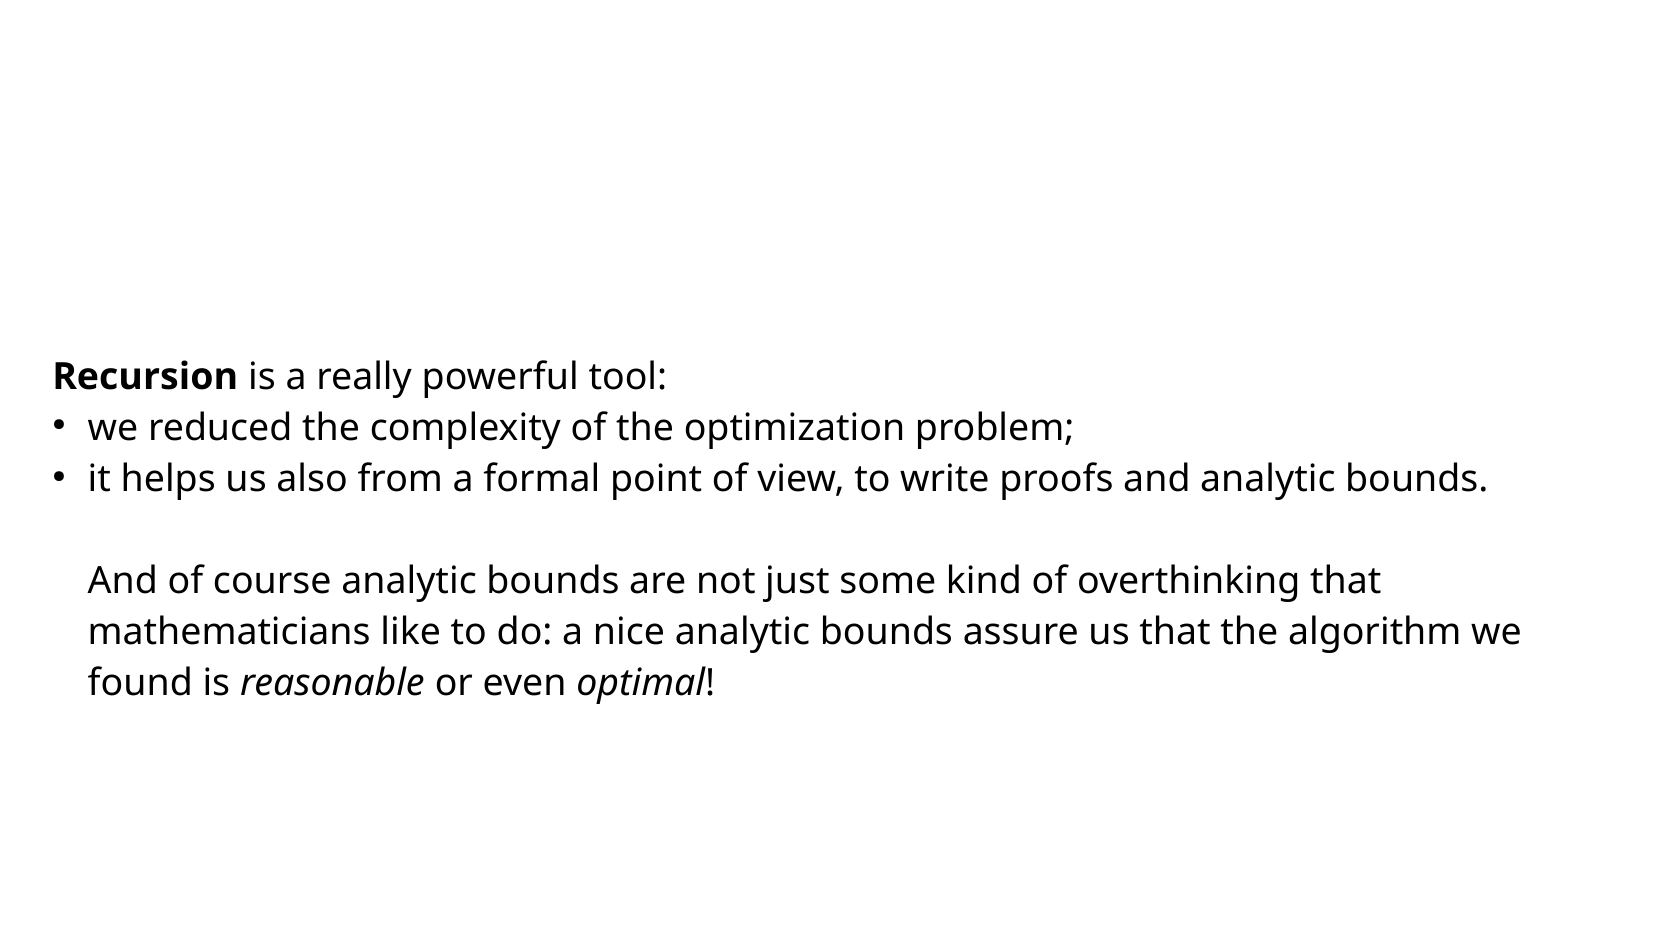

Recursion is a really powerful tool:
we reduced the complexity of the optimization problem;
it helps us also from a formal point of view, to write proofs and analytic bounds.
And of course analytic bounds are not just some kind of overthinking that mathematicians like to do: a nice analytic bounds assure us that the algorithm we found is reasonable or even optimal!